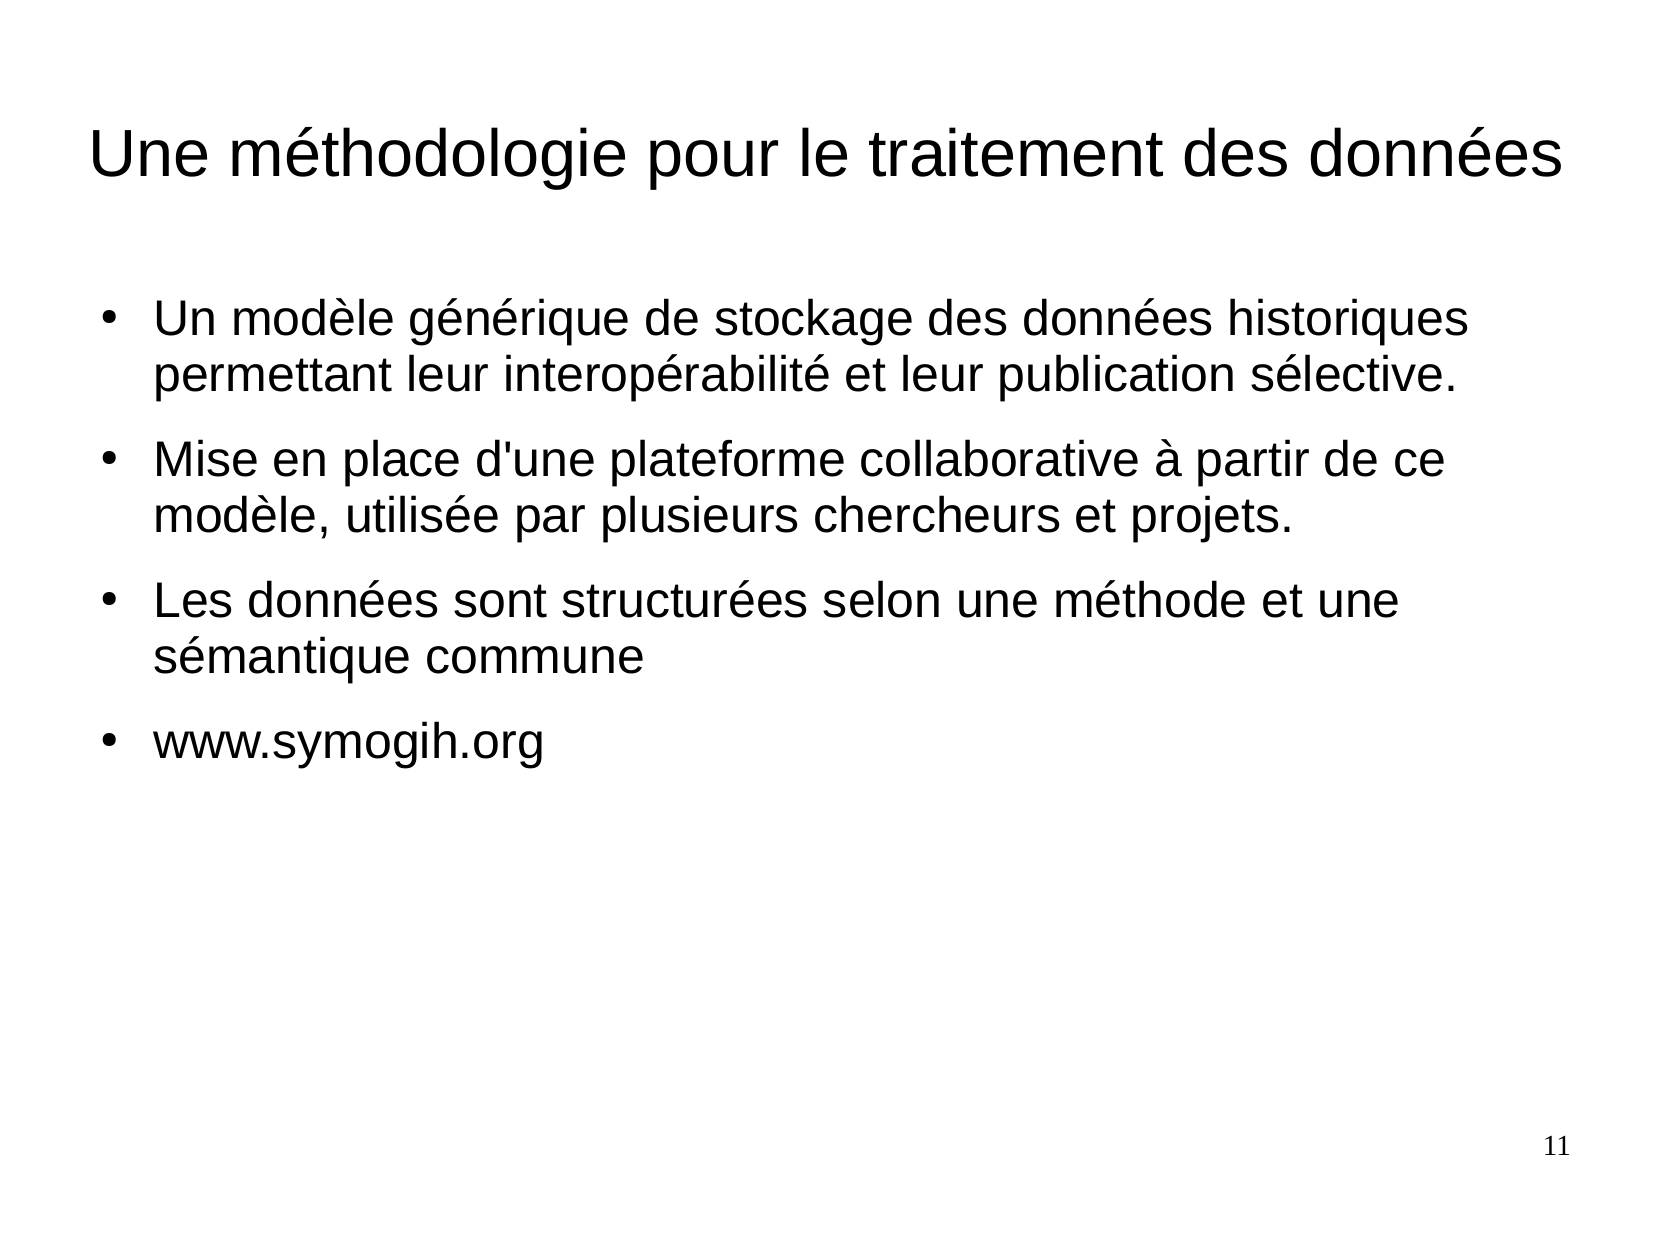

# Une méthodologie pour le traitement des données
Un modèle générique de stockage des données historiques permettant leur interopérabilité et leur publication sélective.
Mise en place d'une plateforme collaborative à partir de ce modèle, utilisée par plusieurs chercheurs et projets.
Les données sont structurées selon une méthode et une sémantique commune
www.symogih.org
11